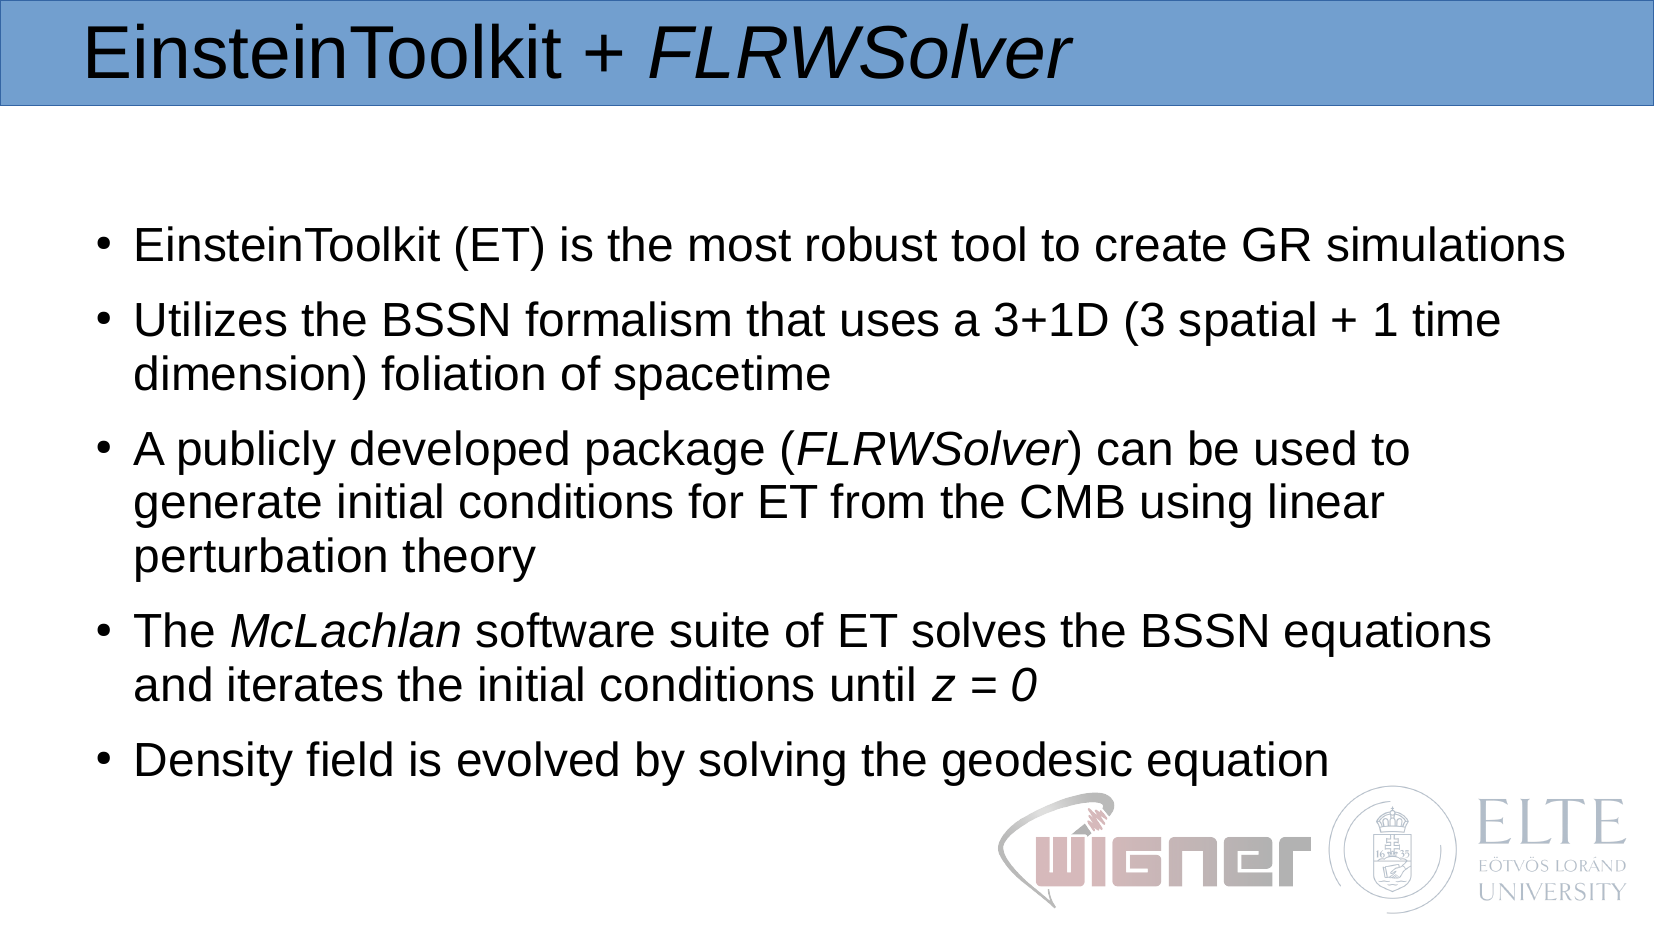

# EinsteinToolkit + FLRWSolver
EinsteinToolkit (ET) is the most robust tool to create GR simulations
Utilizes the BSSN formalism that uses a 3+1D (3 spatial + 1 time dimension) foliation of spacetime
A publicly developed package (FLRWSolver) can be used to generate initial conditions for ET from the CMB using linear perturbation theory
The McLachlan software suite of ET solves the BSSN equations and iterates the initial conditions until z = 0
Density field is evolved by solving the geodesic equation